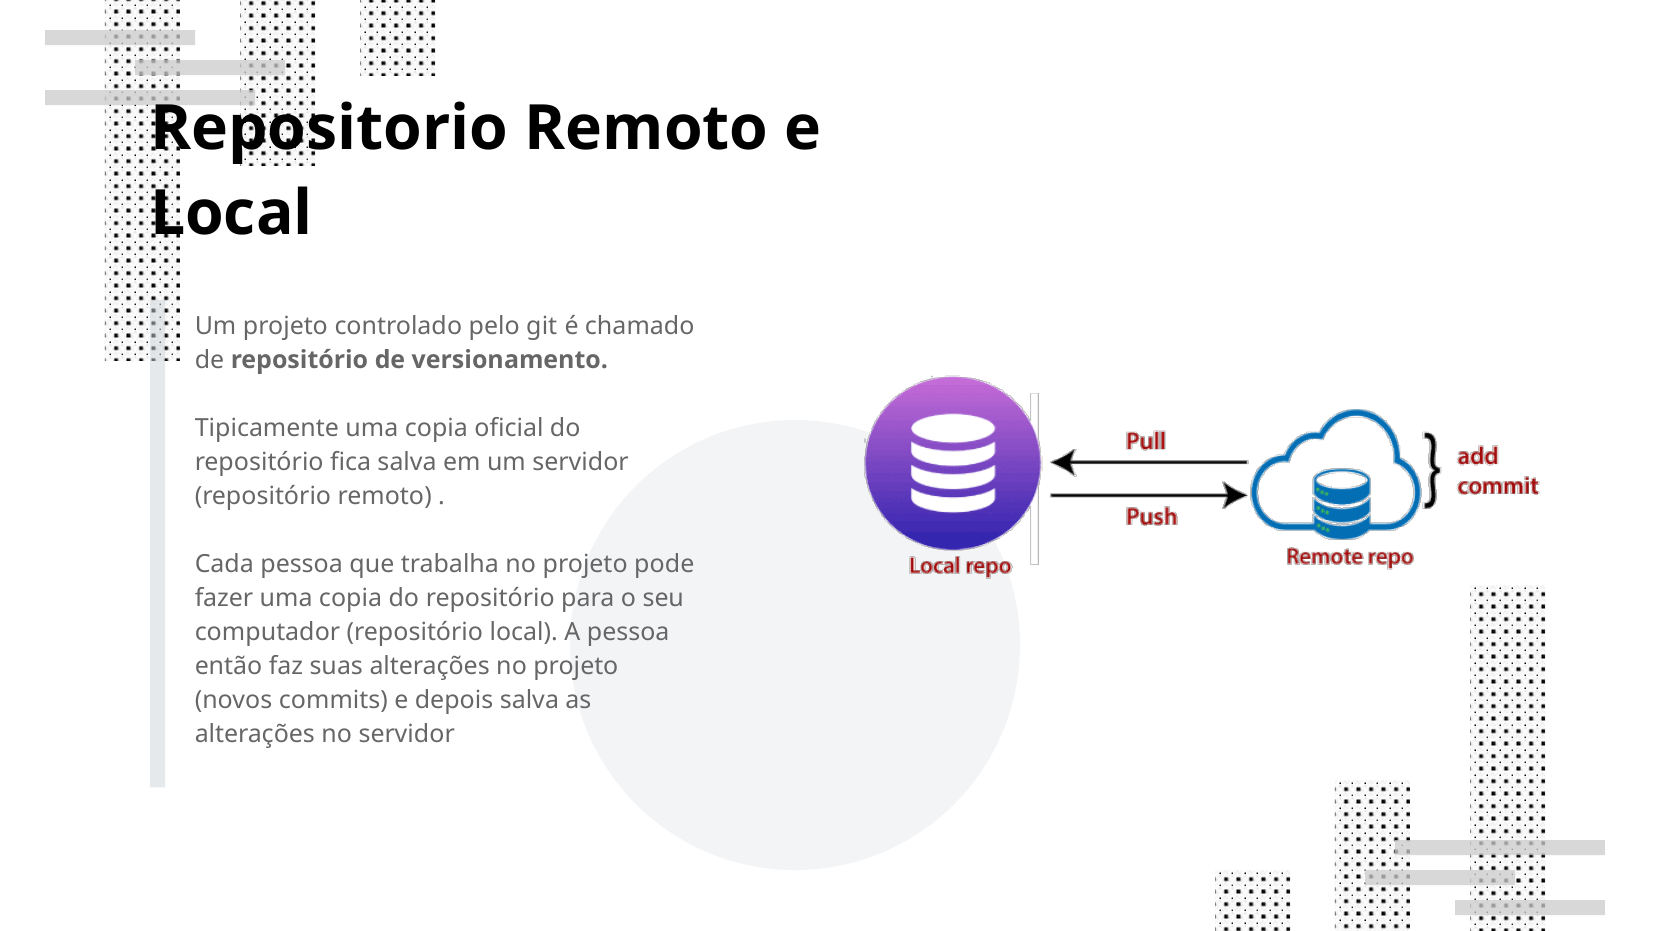

Repositorio Remoto e Local
Um projeto controlado pelo git é chamado de repositório de versionamento.
Tipicamente uma copia oficial do repositório fica salva em um servidor (repositório remoto) .
Cada pessoa que trabalha no projeto pode fazer uma copia do repositório para o seu computador (repositório local). A pessoa então faz suas alterações no projeto (novos commits) e depois salva as alterações no servidor